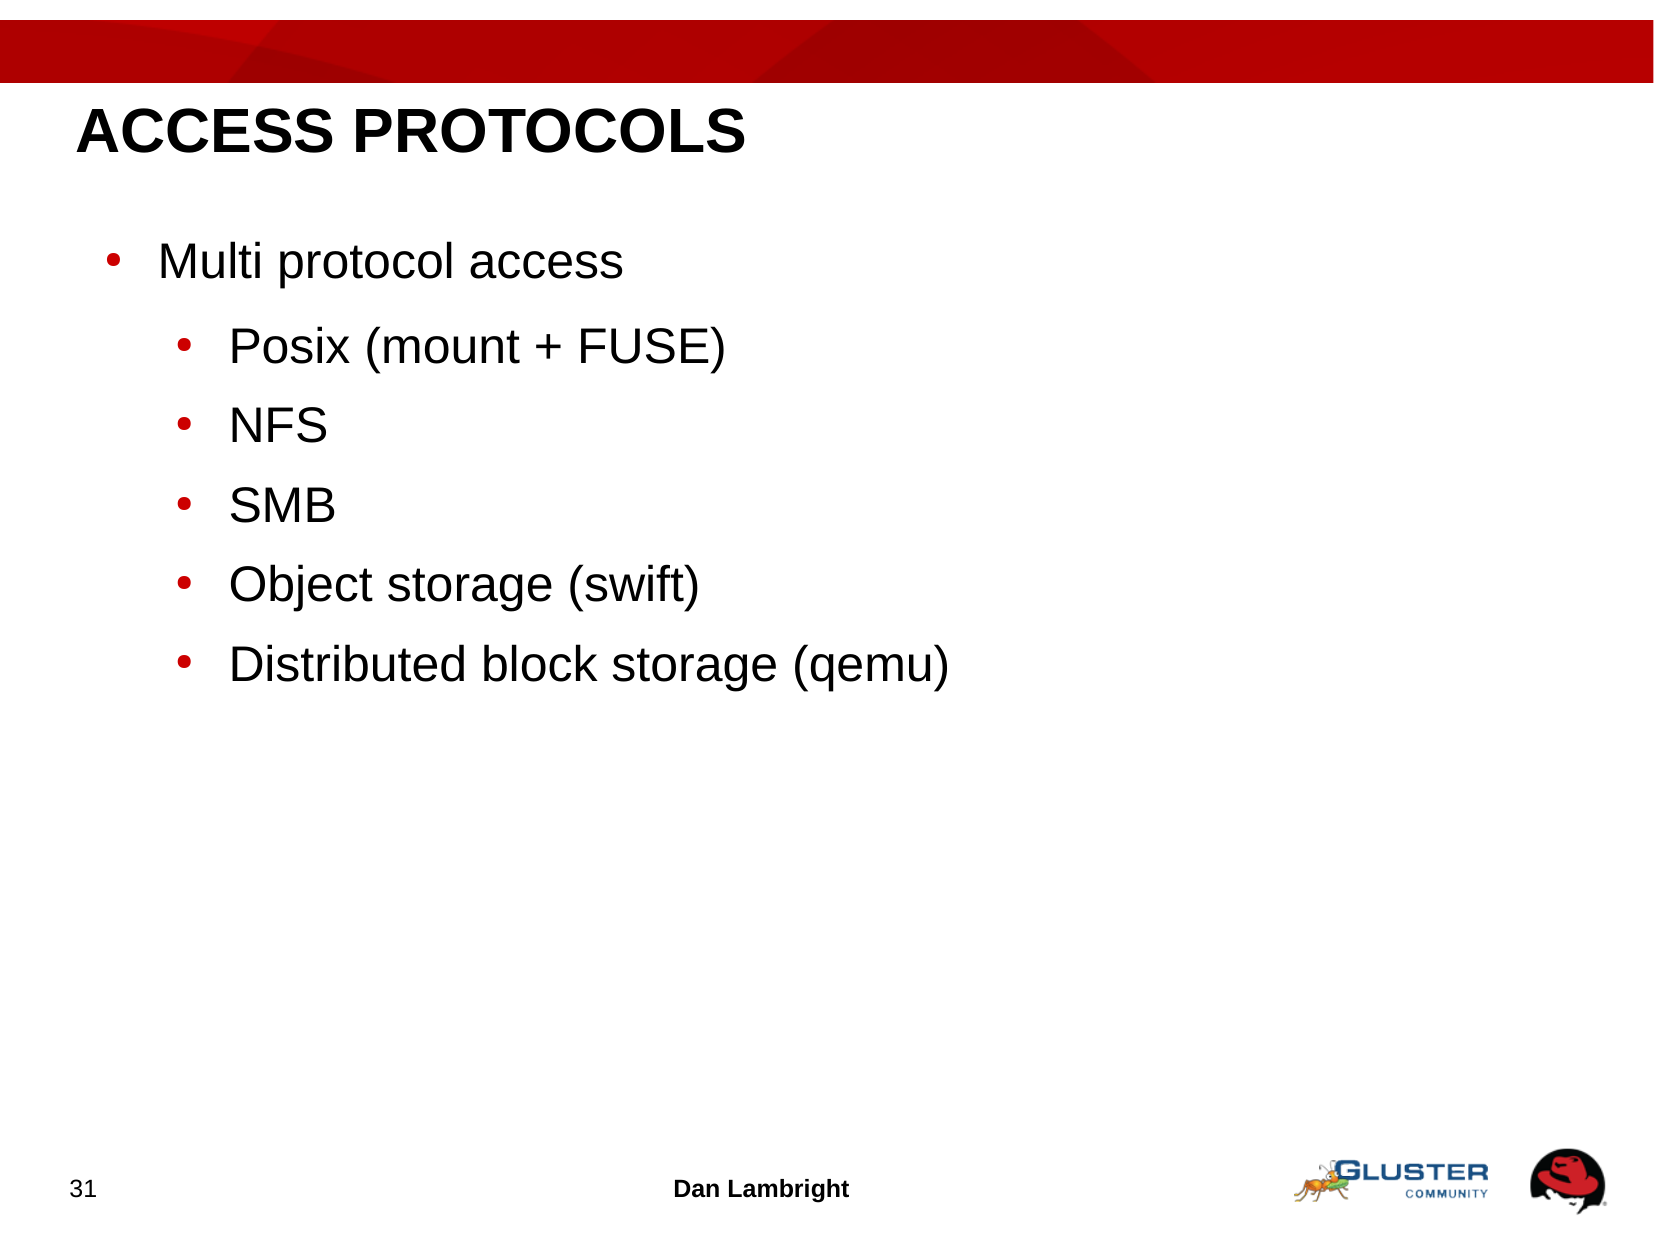

# ACCESS PROTOCOLS
Multi protocol access
Posix (mount + FUSE)
NFS
SMB
Object storage (swift)
Distributed block storage (qemu)